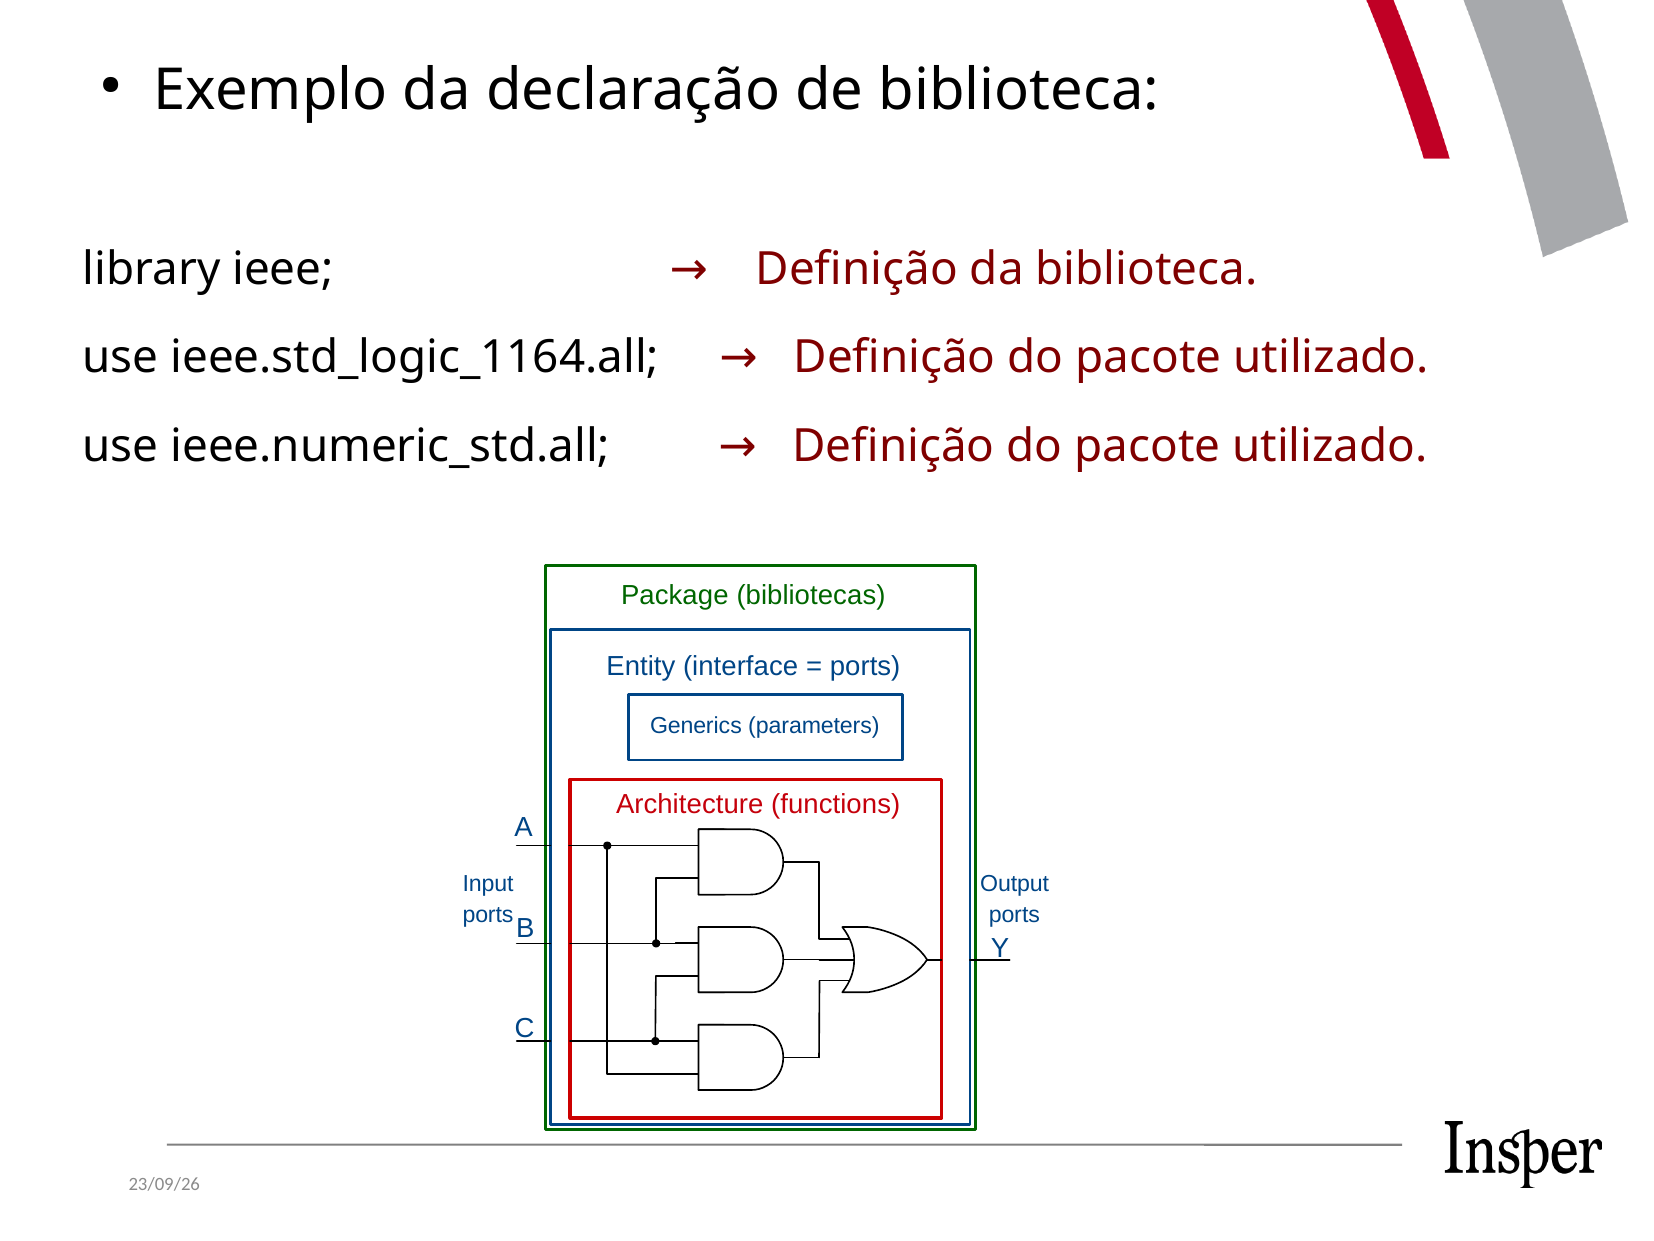

# Exemplo da declaração de biblioteca:
library ieee; → Definição da biblioteca.
use ieee.std_logic_1164.all; → Definição do pacote utilizado.
use ieee.numeric_std.all; → Definição do pacote utilizado.